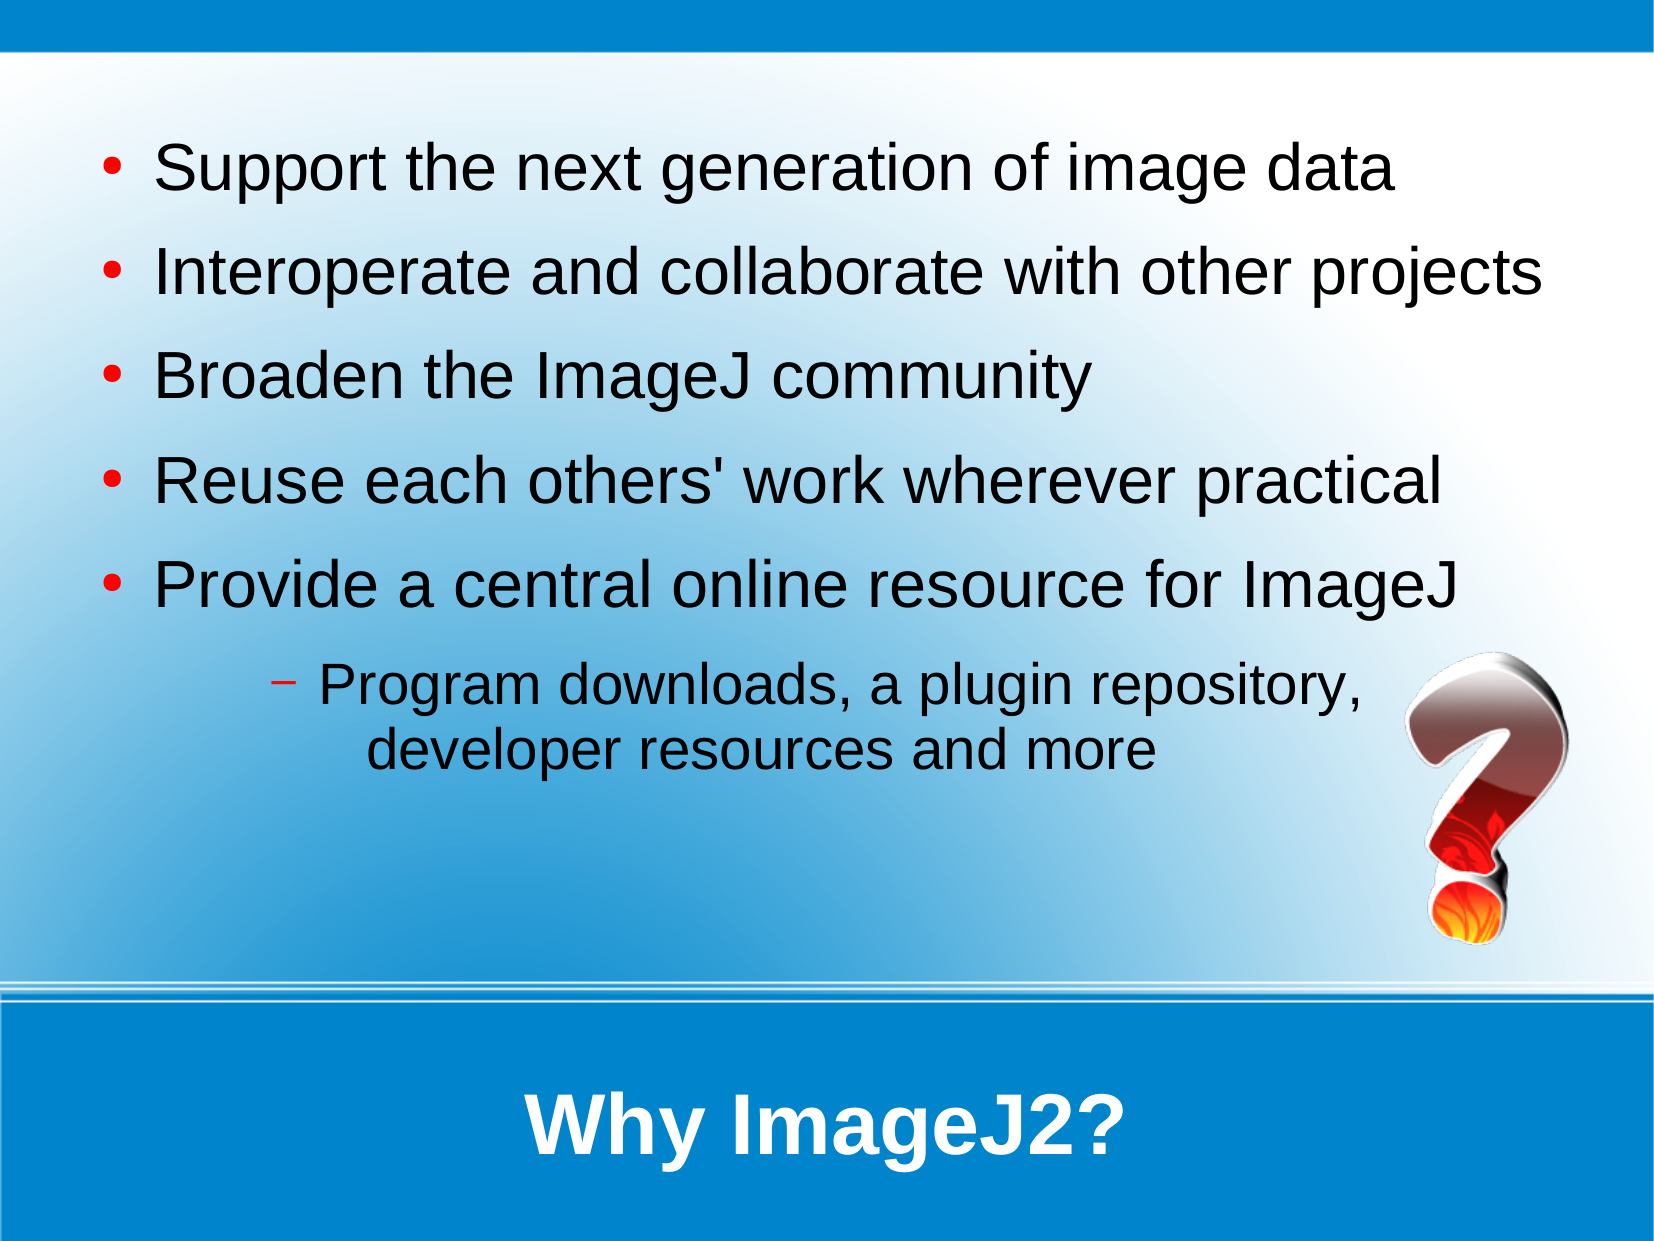

Support the next generation of image data
Interoperate and collaborate with other projects
Broaden the ImageJ community
Reuse each others' work wherever practical
Provide a central online resource for ImageJ
Program downloads, a plugin repository, developer resources and more
# Why ImageJ2?